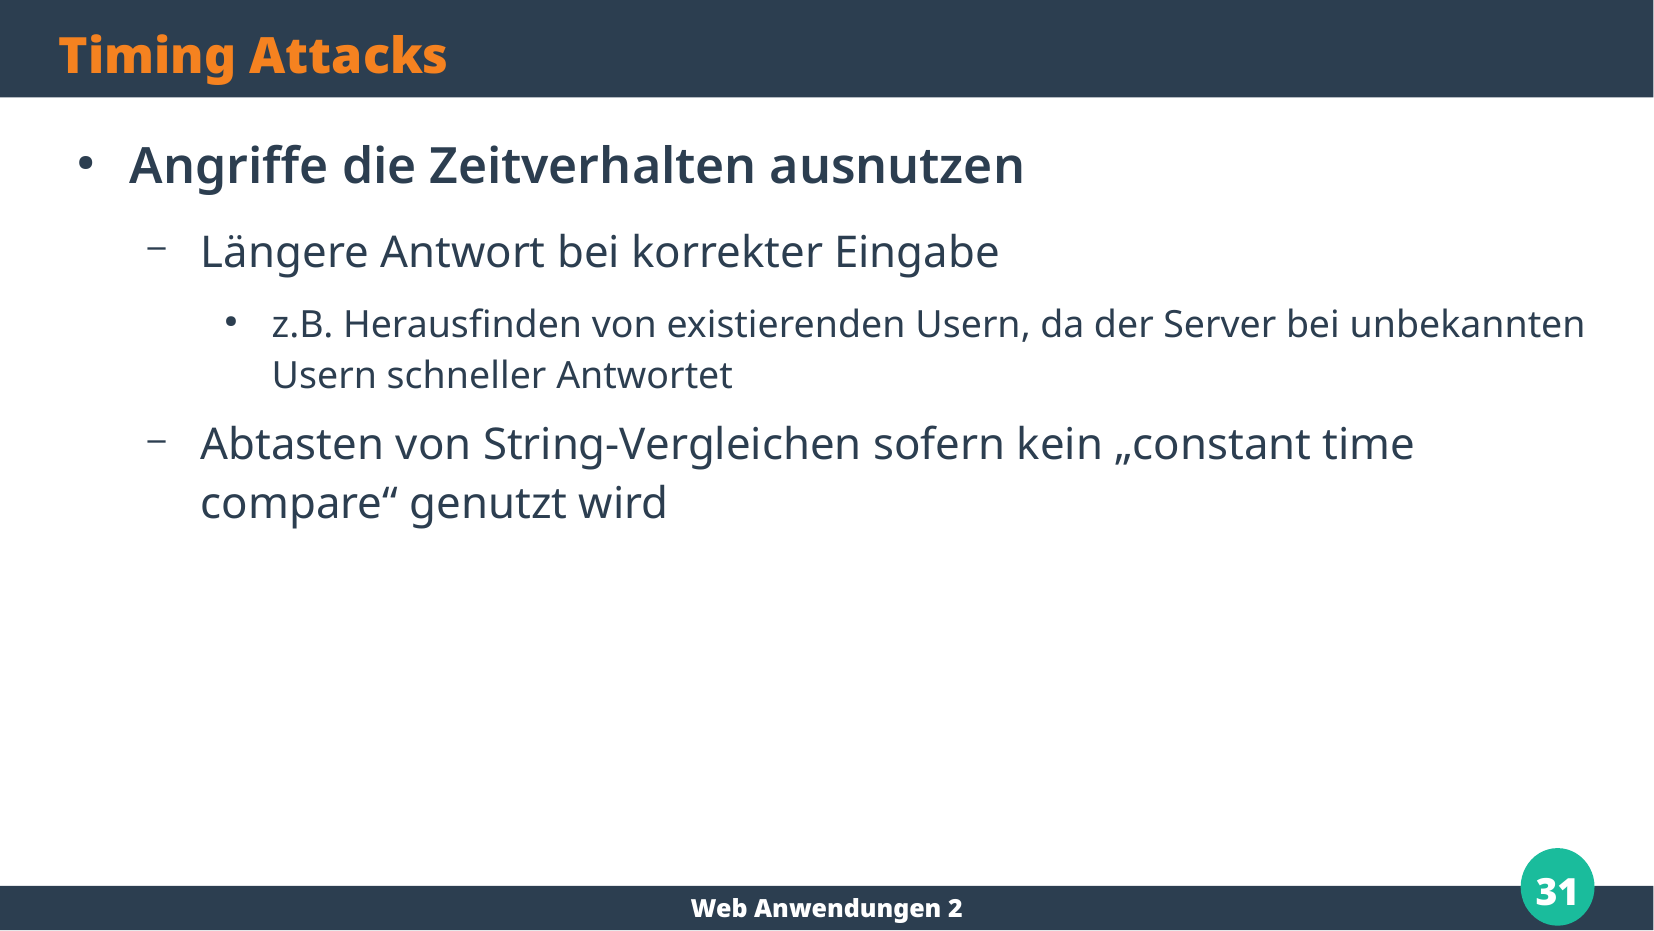

# Timing Attacks
Angriffe die Zeitverhalten ausnutzen
Längere Antwort bei korrekter Eingabe
z.B. Herausfinden von existierenden Usern, da der Server bei unbekannten Usern schneller Antwortet
Abtasten von String-Vergleichen sofern kein „constant time compare“ genutzt wird
31